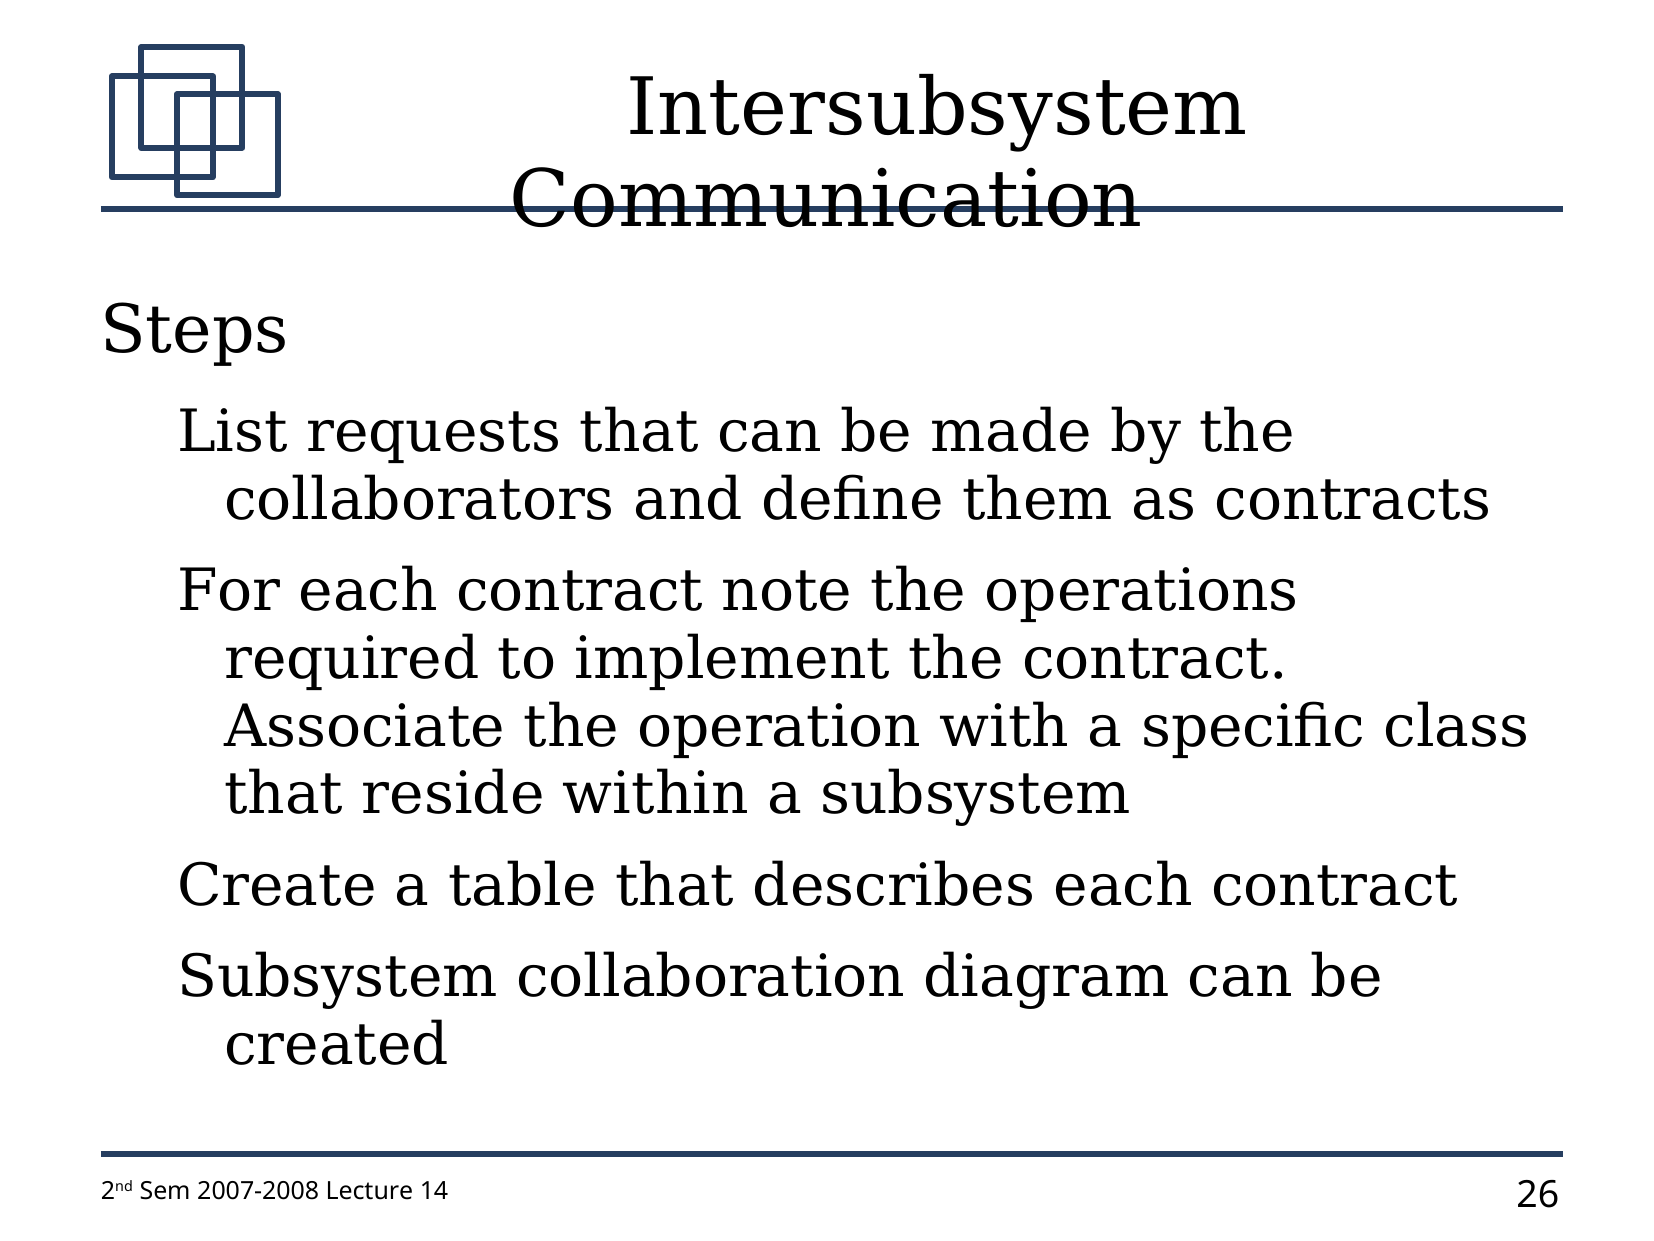

# Intersubsystem Communication
Steps
List requests that can be made by the collaborators and define them as contracts
For each contract note the operations required to implement the contract. Associate the operation with a specific class that reside within a subsystem
Create a table that describes each contract
Subsystem collaboration diagram can be created